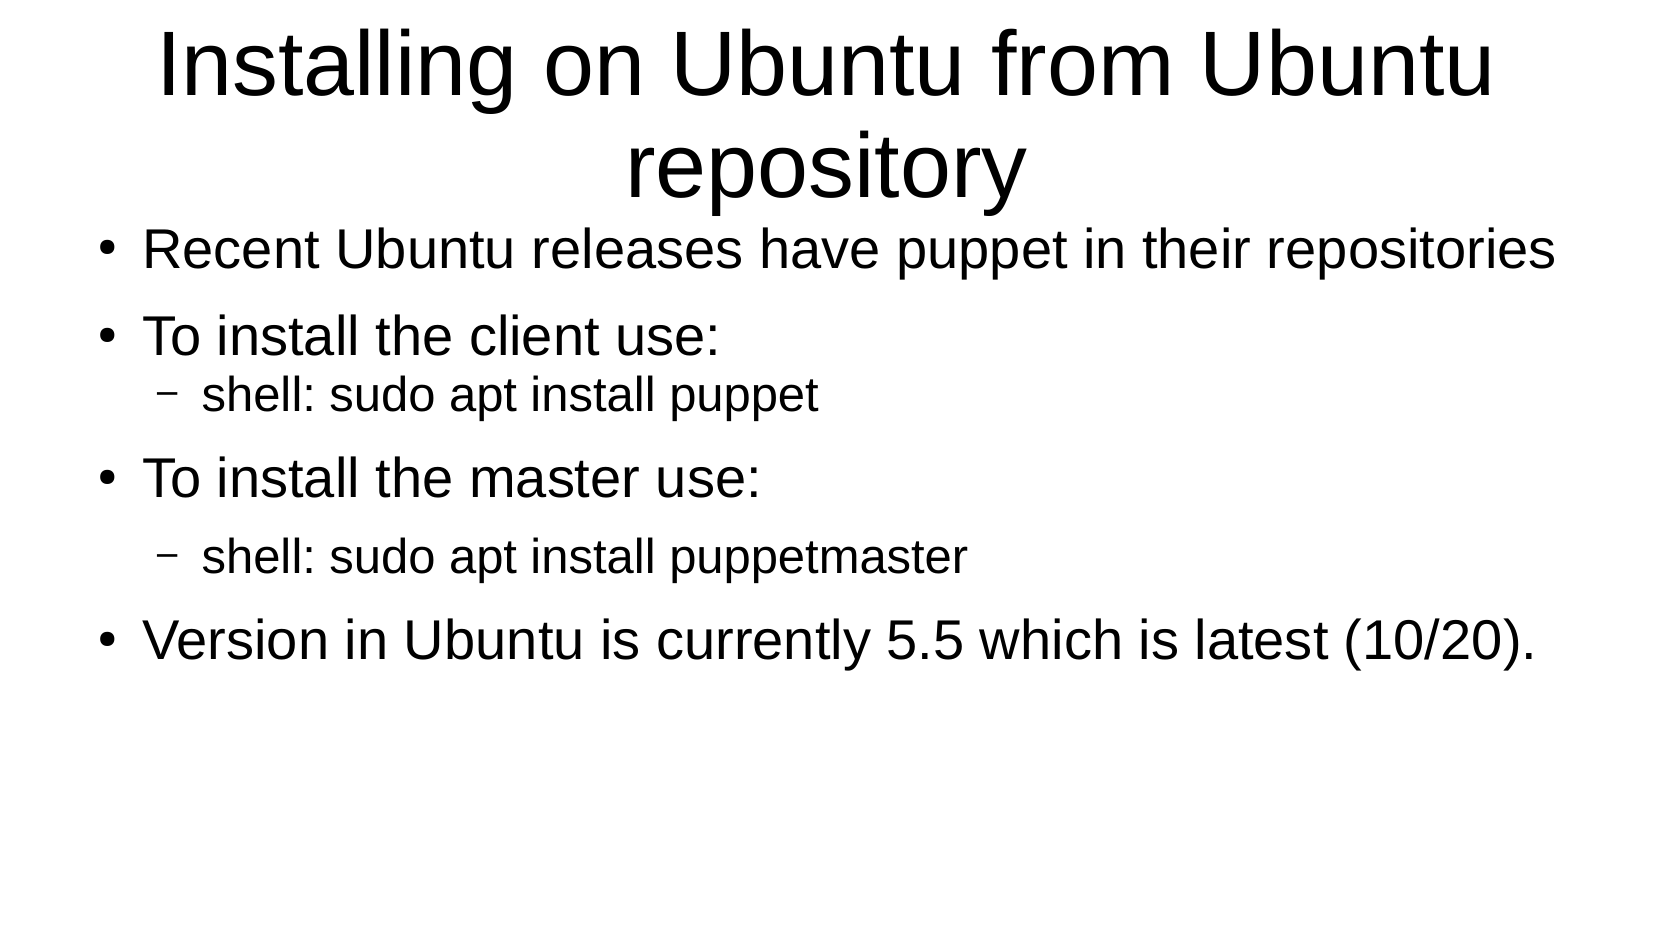

# Installing on Ubuntu from Ubuntu repository
Recent Ubuntu releases have puppet in their repositories
To install the client use:
shell: sudo apt install puppet
To install the master use:
shell: sudo apt install puppetmaster
Version in Ubuntu is currently 5.5 which is latest (10/20).